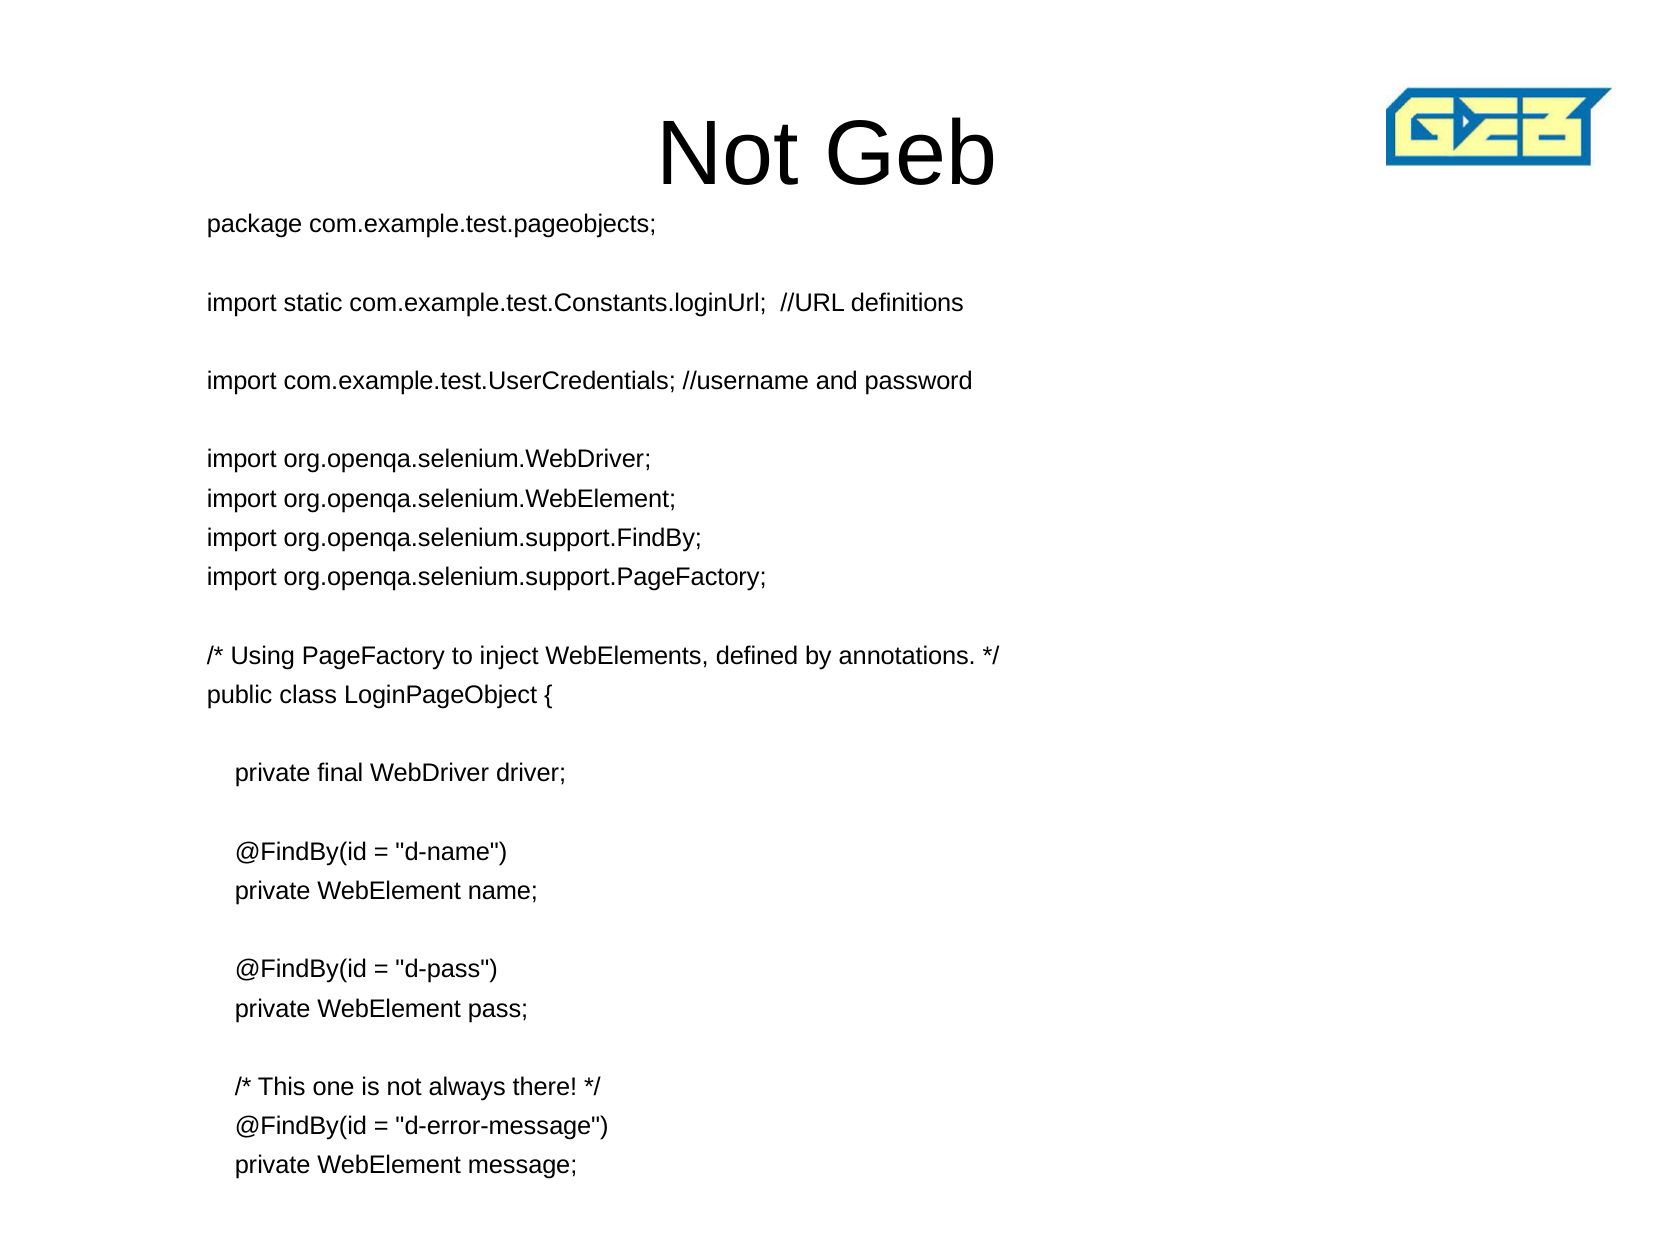

# Not Geb
package com.example.test.pageobjects;
import static com.example.test.Constants.loginUrl; //URL definitions
import com.example.test.UserCredentials; //username and password
import org.openqa.selenium.WebDriver;
import org.openqa.selenium.WebElement;
import org.openqa.selenium.support.FindBy;
import org.openqa.selenium.support.PageFactory;
/* Using PageFactory to inject WebElements, defined by annotations. */
public class LoginPageObject {
 private final WebDriver driver;
 @FindBy(id = "d-name")
 private WebElement name;
 @FindBy(id = "d-pass")
 private WebElement pass;
 /* This one is not always there! */
 @FindBy(id = "d-error-message")
 private WebElement message;